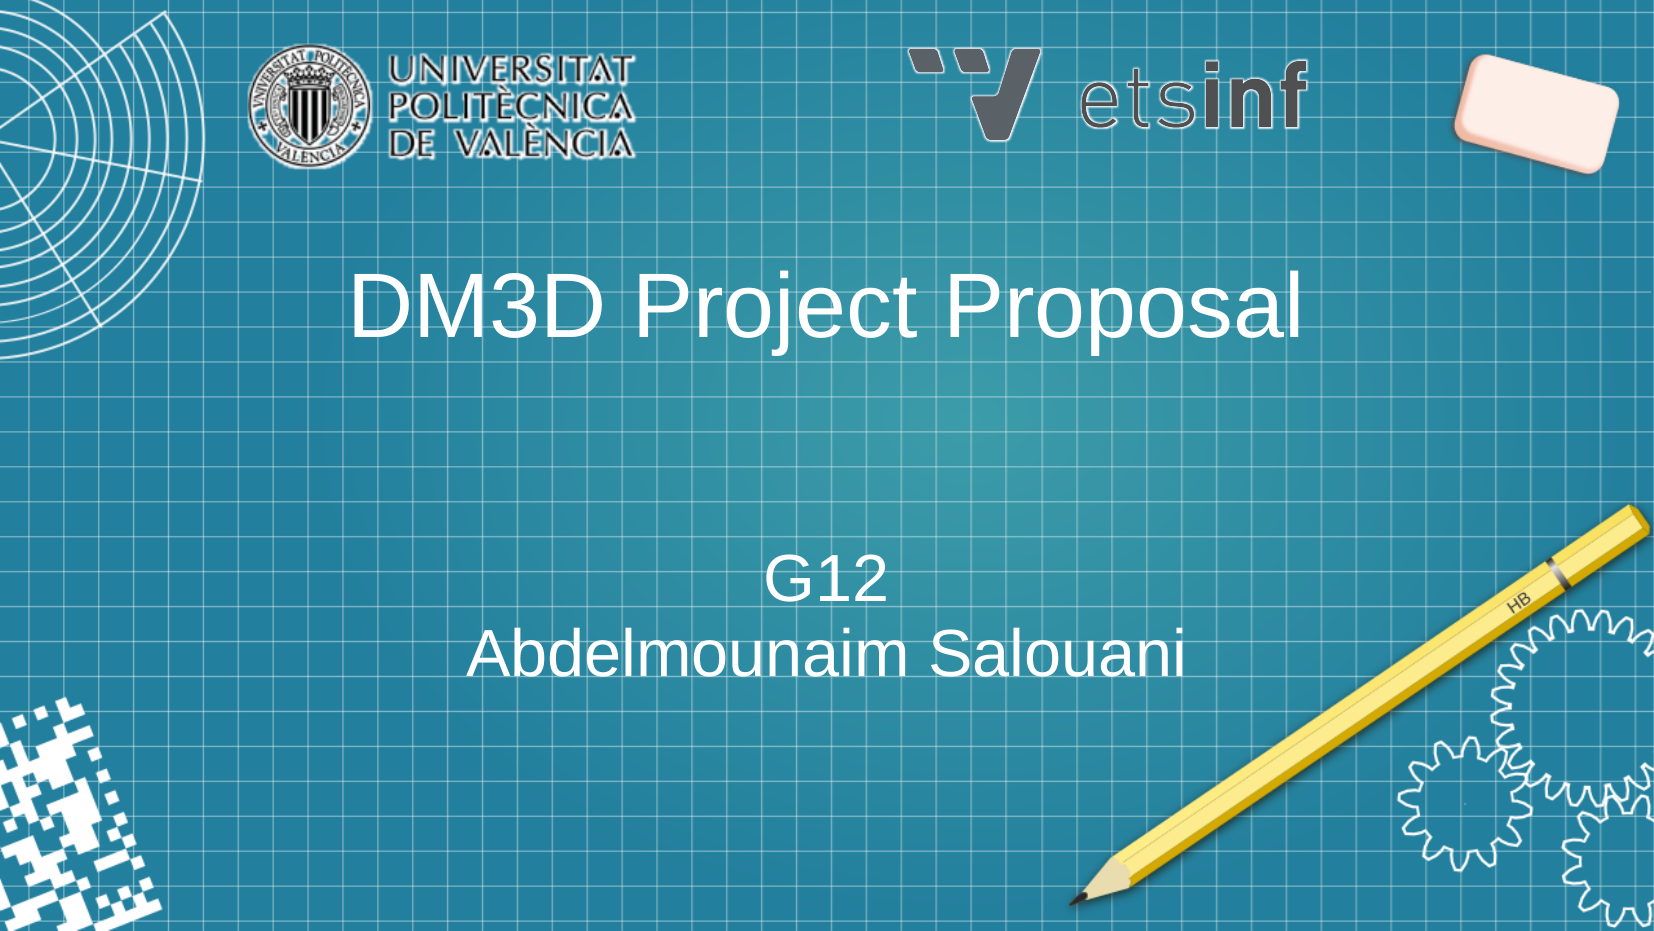

# DM3D Project Proposal
G12
Abdelmounaim Salouani